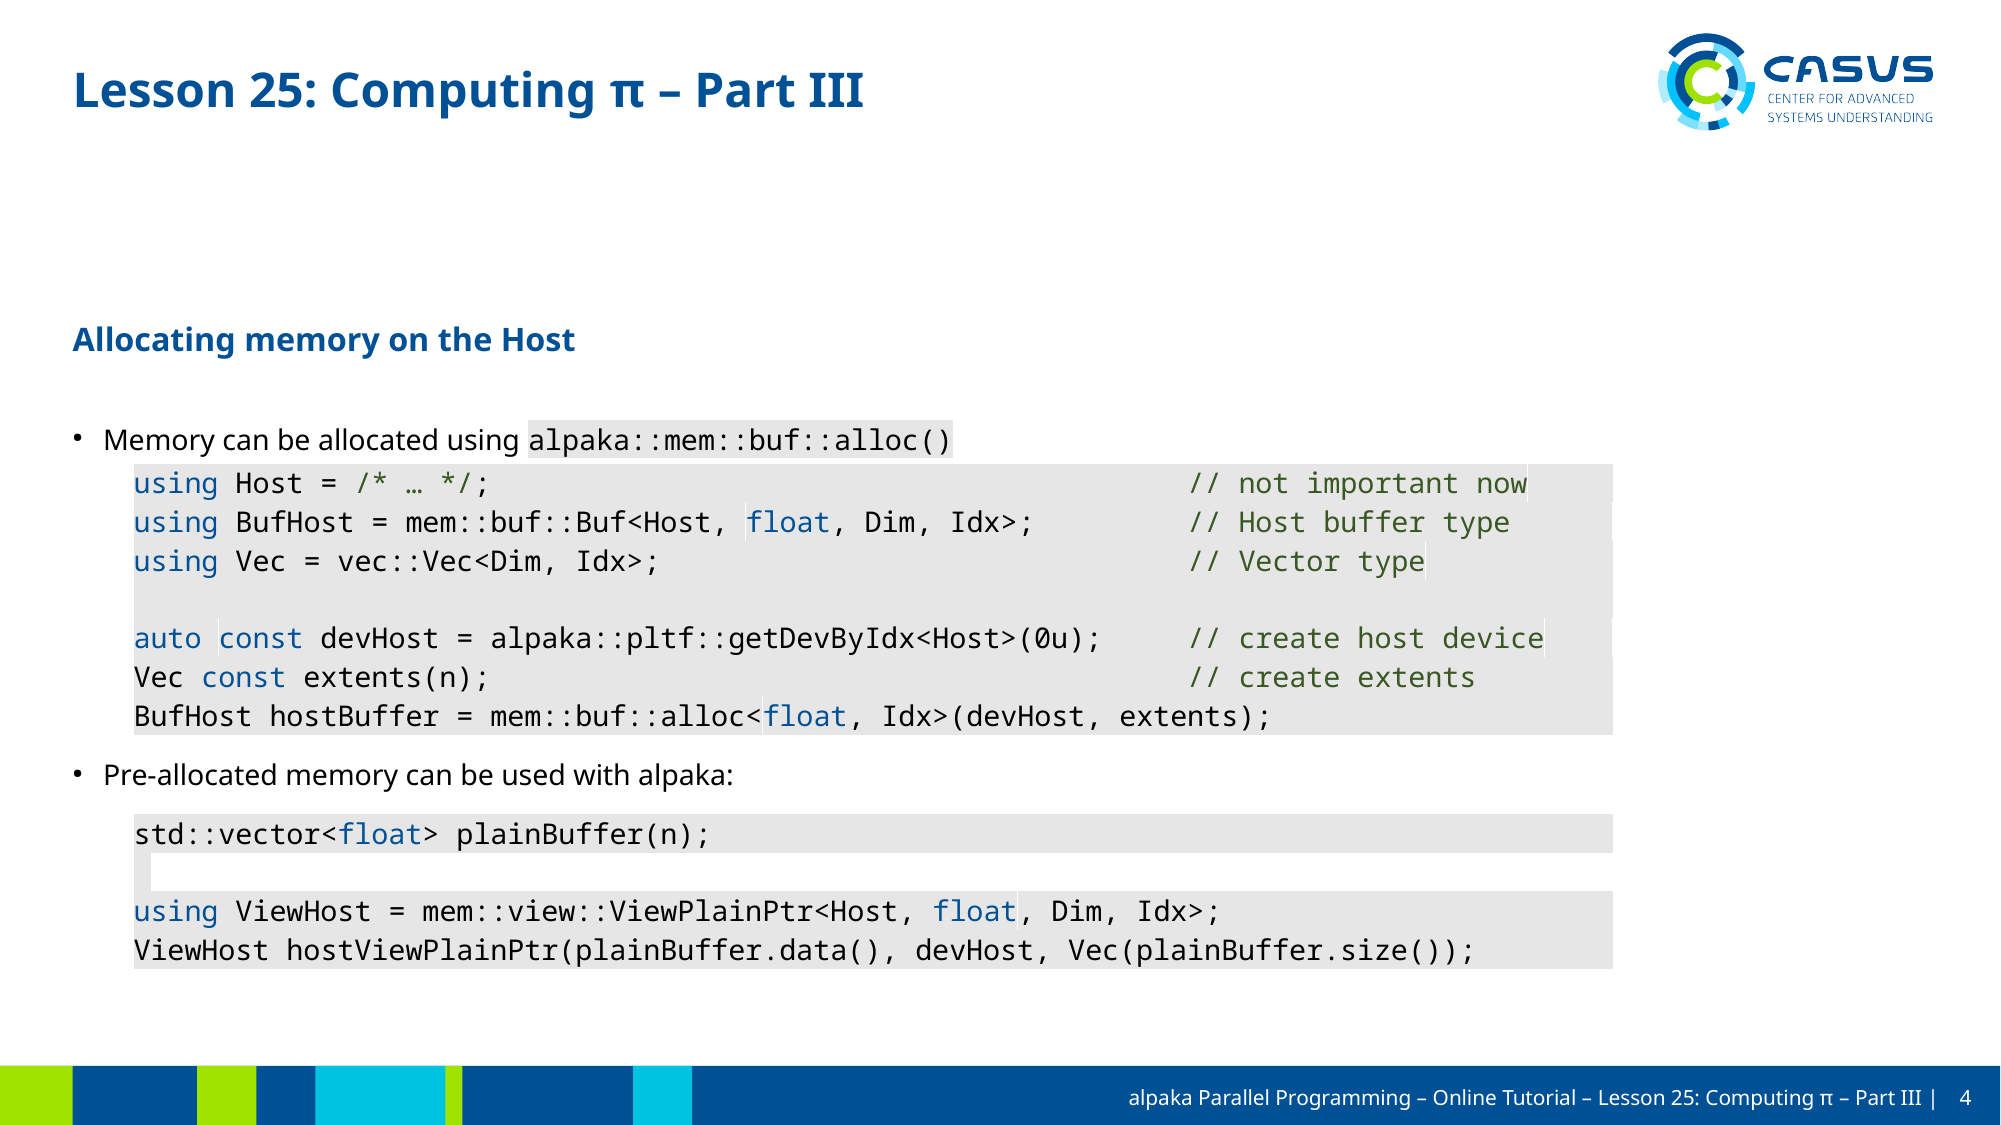

# Lesson 25: Computing π – Part III
Allocating memory on the Host
Memory can be allocated using alpaka::mem::buf::alloc()
using Host = /* … */; // not important now
using BufHost = mem::buf::Buf<Host, float, Dim, Idx>; // Host buffer type
using Vec = vec::Vec<Dim, Idx>; // Vector type
auto const devHost = alpaka::pltf::getDevByIdx<Host>(0u); // create host device
Vec const extents(n); // create extents
BufHost hostBuffer = mem::buf::alloc<float, Idx>(devHost, extents);
Pre-allocated memory can be used with alpaka:
std::vector<float> plainBuffer(n);
using ViewHost = mem::view::ViewPlainPtr<Host, float, Dim, Idx>;
ViewHost hostViewPlainPtr(plainBuffer.data(), devHost, Vec(plainBuffer.size());
alpaka Parallel Programming – Online Tutorial – Lesson 25: Computing π – Part III
4